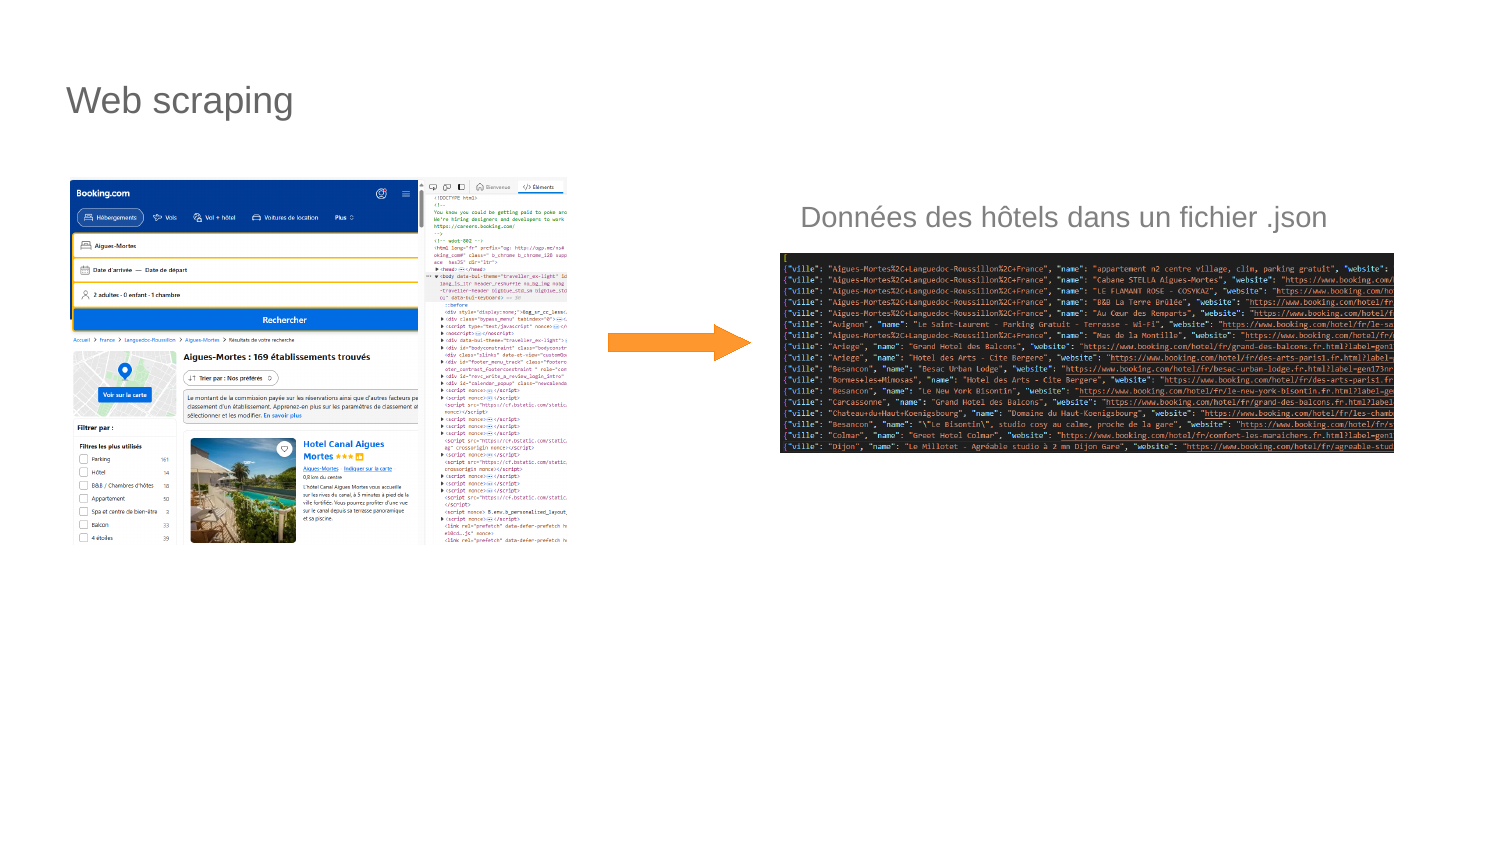

# Web scraping
Données des hôtels dans un fichier .json